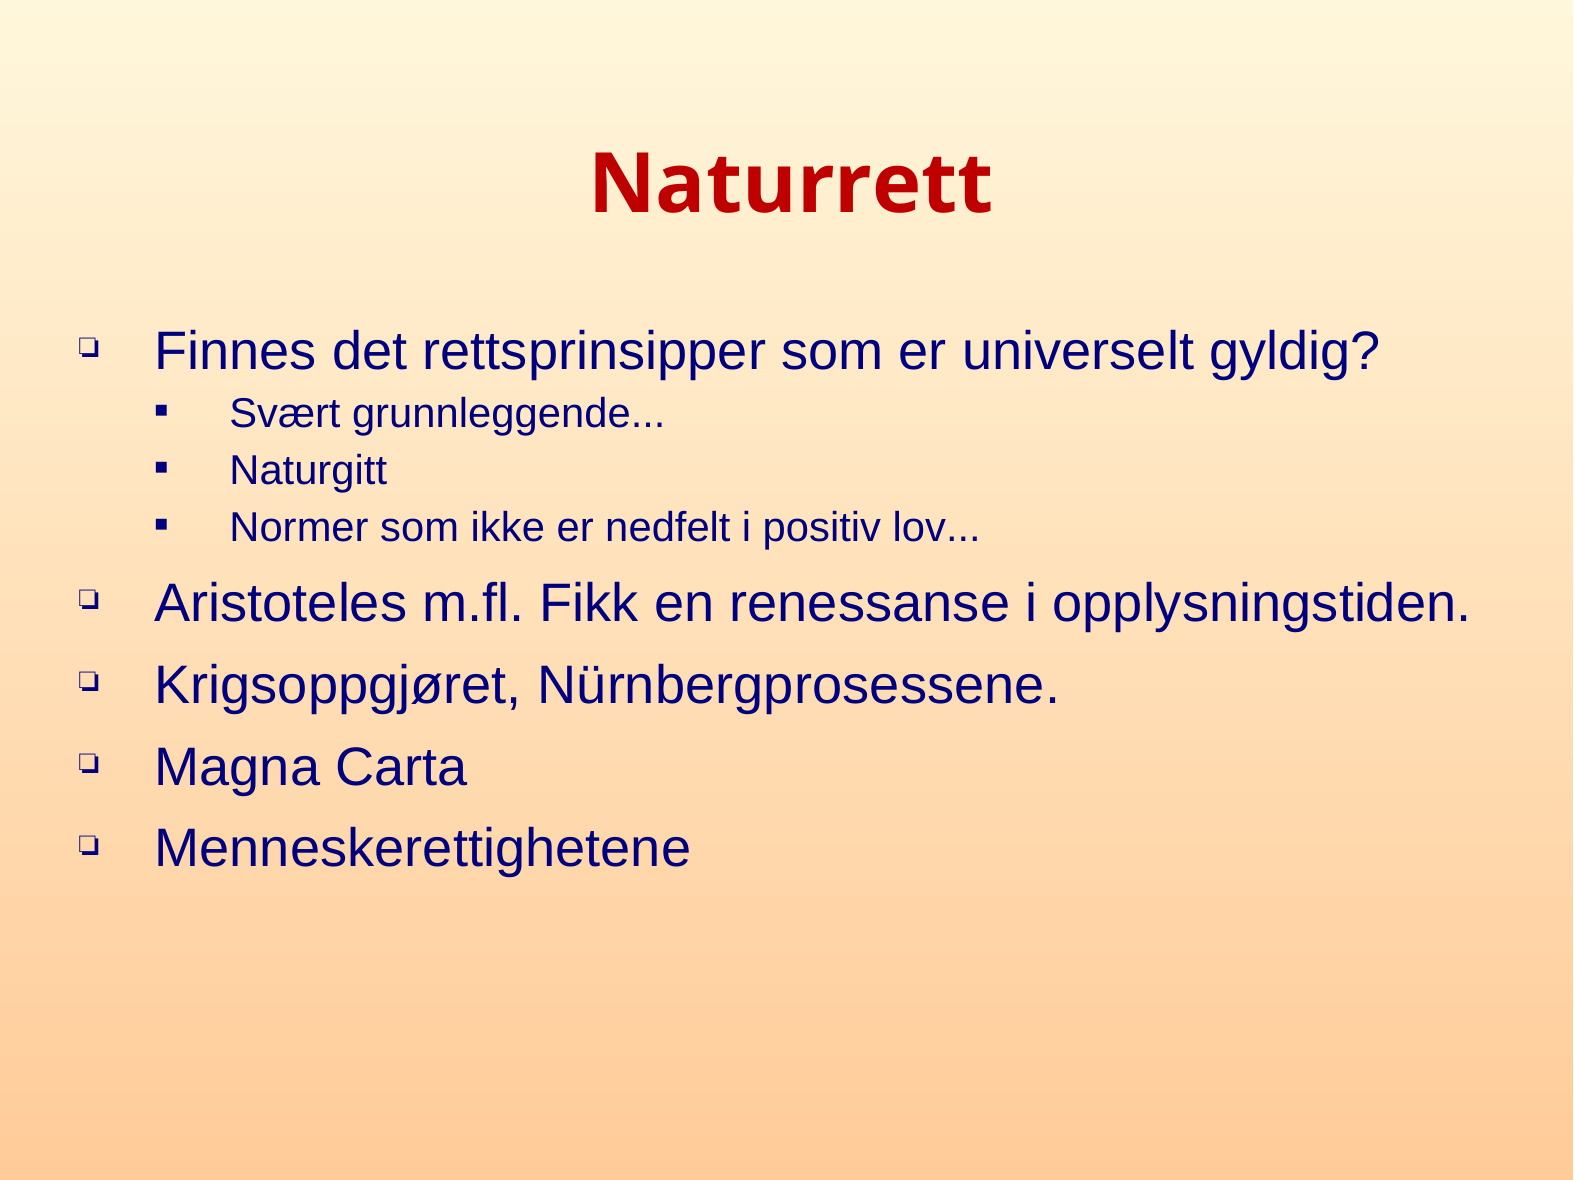

# Naturrett
Finnes det rettsprinsipper som er universelt gyldig?
Svært grunnleggende...
Naturgitt
Normer som ikke er nedfelt i positiv lov...
Aristoteles m.fl. Fikk en renessanse i opplysningstiden.
Krigsoppgjøret, Nürnbergprosessene.
Magna Carta
Menneskerettighetene